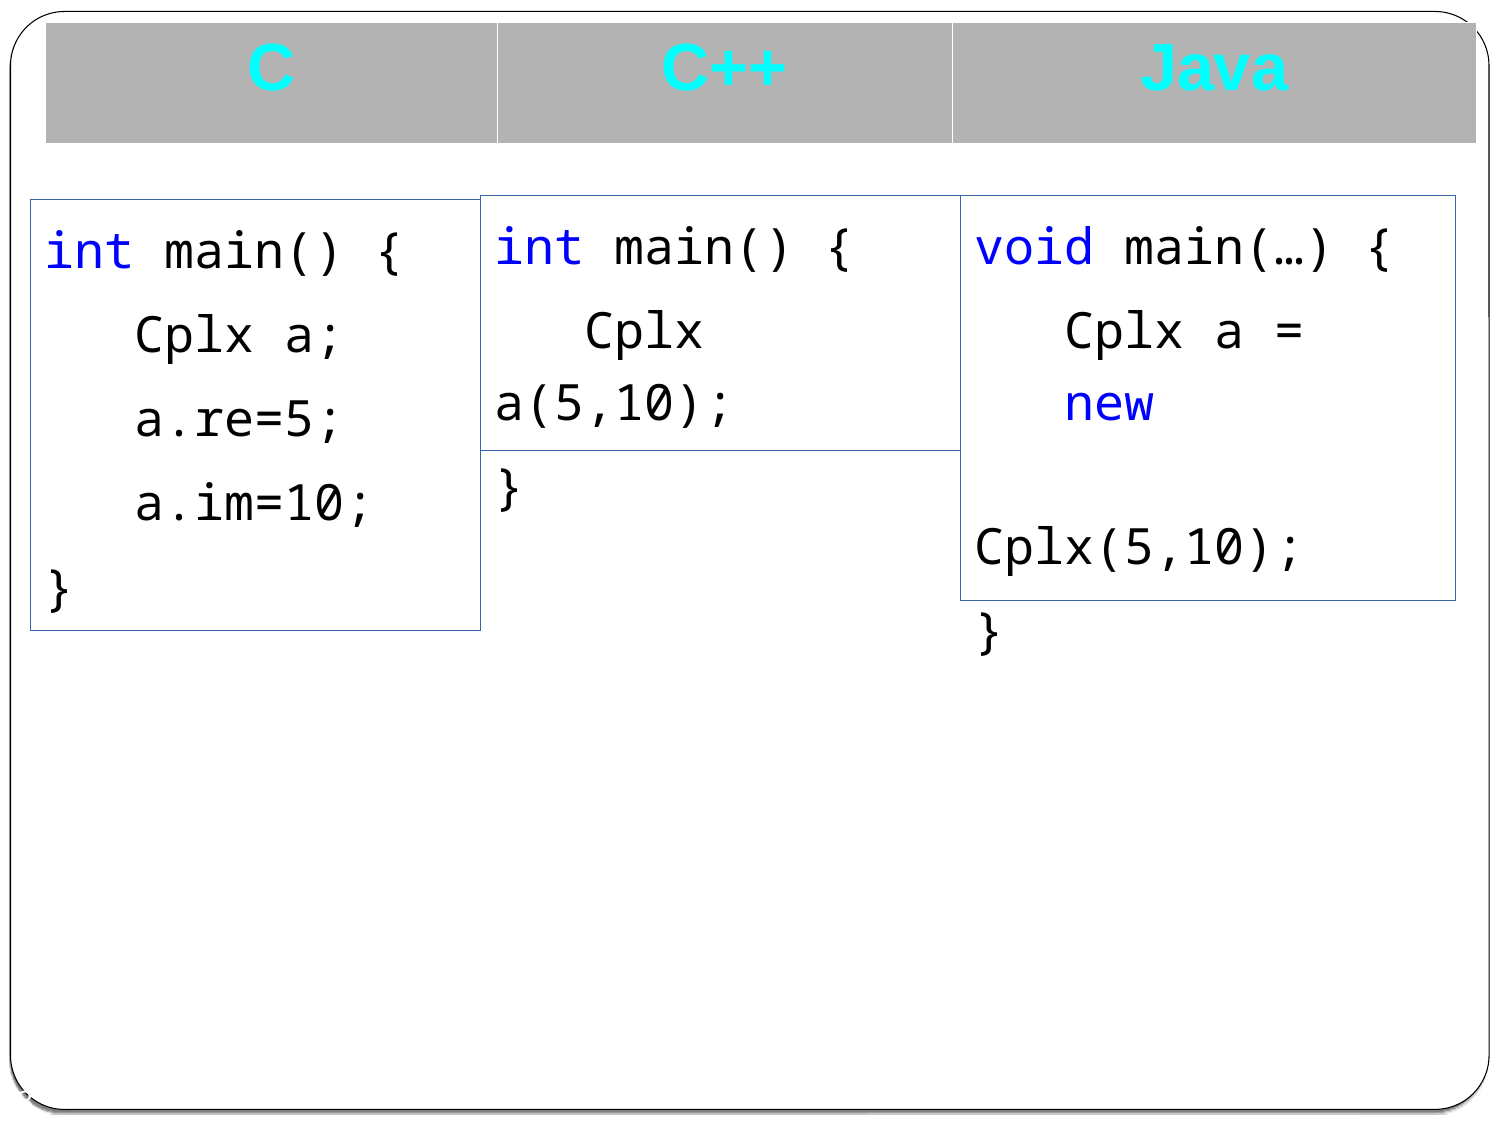

| C | C++ | Java |
| --- | --- | --- |
int main() {
 Cplx a(5,10);
}
void main(…) {
 Cplx a =
 new
 Cplx(5,10);
}
# int main() {
 Cplx a;
 a.re=5;
 a.im=10;
}